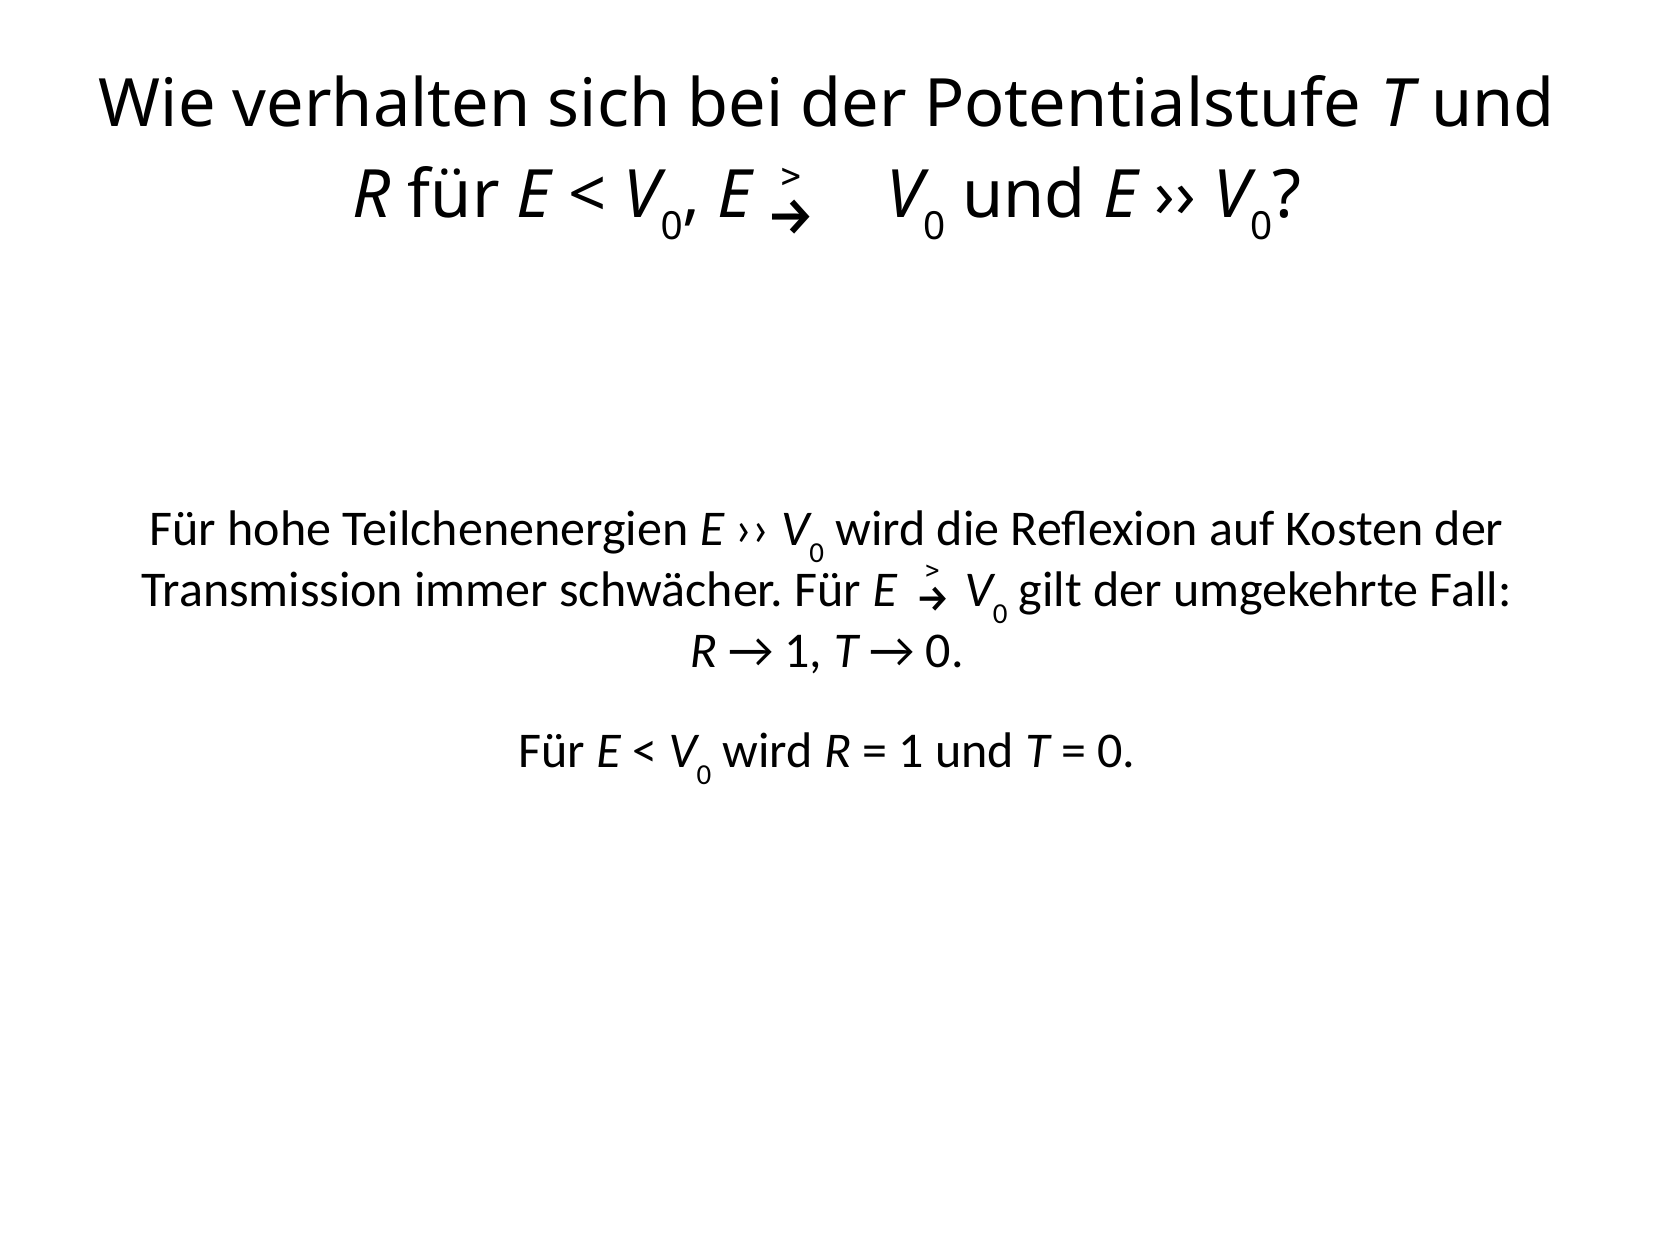

# Wie verhalten sich bei der Potentialstufe T und R für E < V0, E 		 V0 und E ›› V0?
Für hohe Teilchenenergien E ›› V0 wird die Reflexion auf Kosten der Transmission immer schwächer. Für E 	 V0 gilt der umgekehrte Fall: R → 1, T → 0.
Für E < V0 wird R = 1 und T = 0.